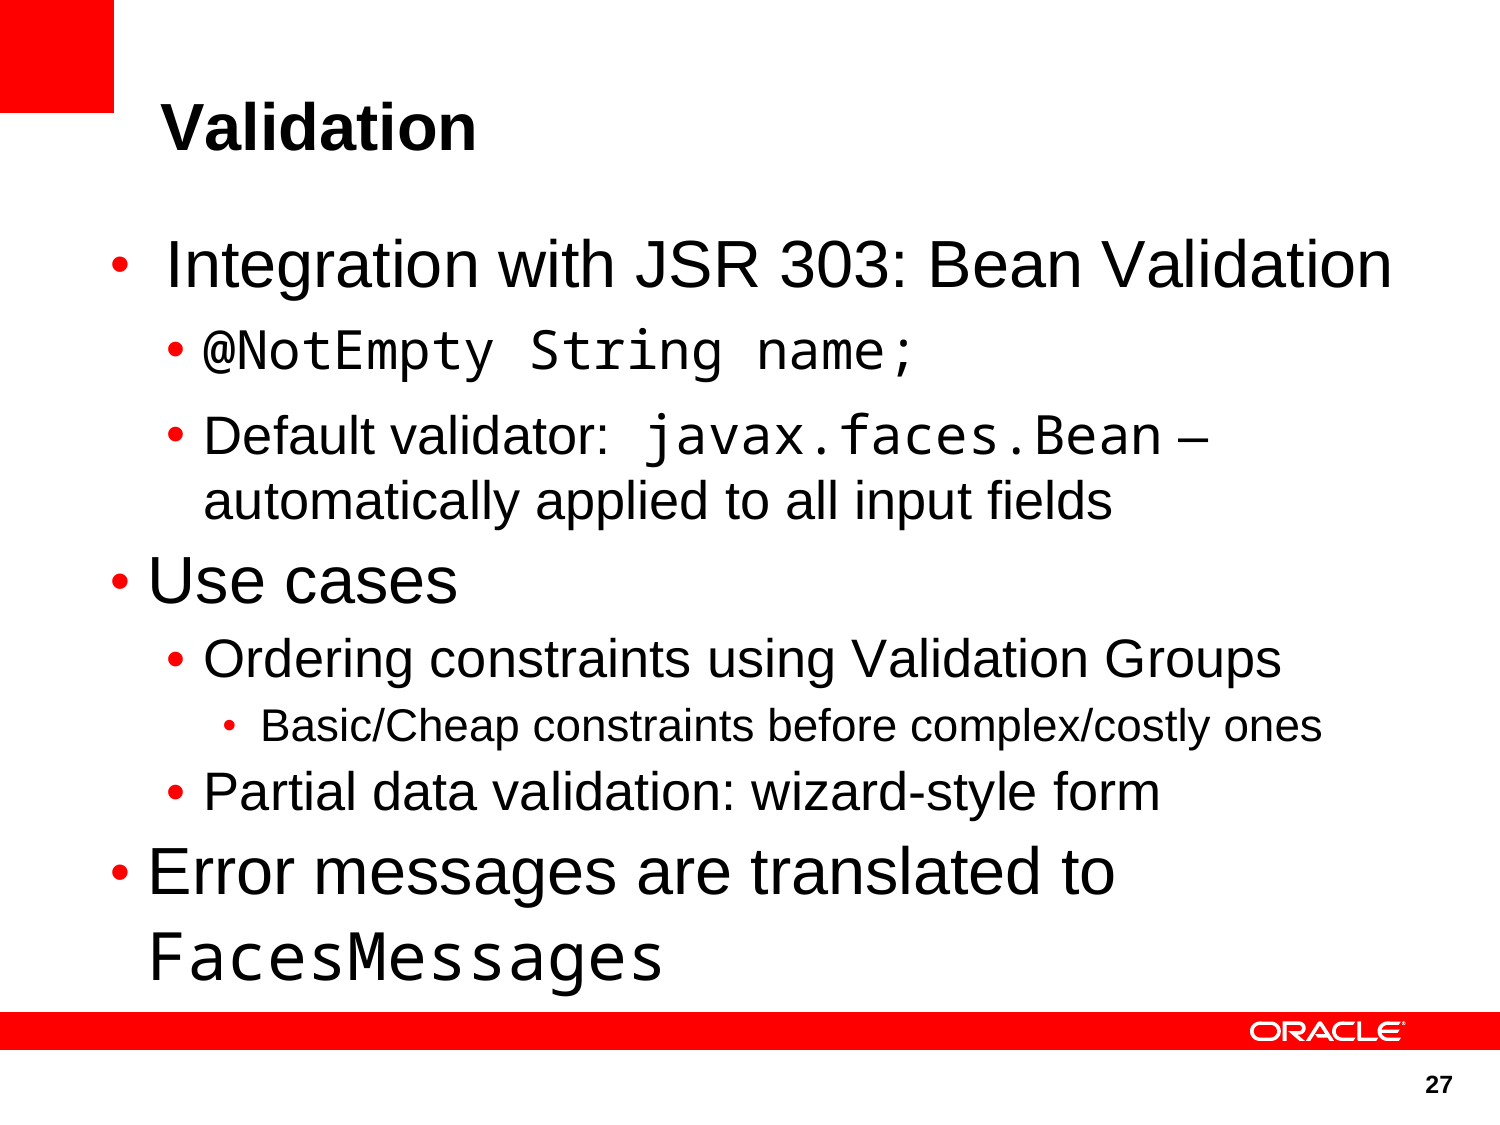

# Validation
 Integration with JSR 303: Bean Validation
@NotEmpty String name;
Default validator: javax.faces.Bean – automatically applied to all input fields
Use cases
Ordering constraints using Validation Groups
Basic/Cheap constraints before complex/costly ones
Partial data validation: wizard-style form
Error messages are translated to FacesMessages